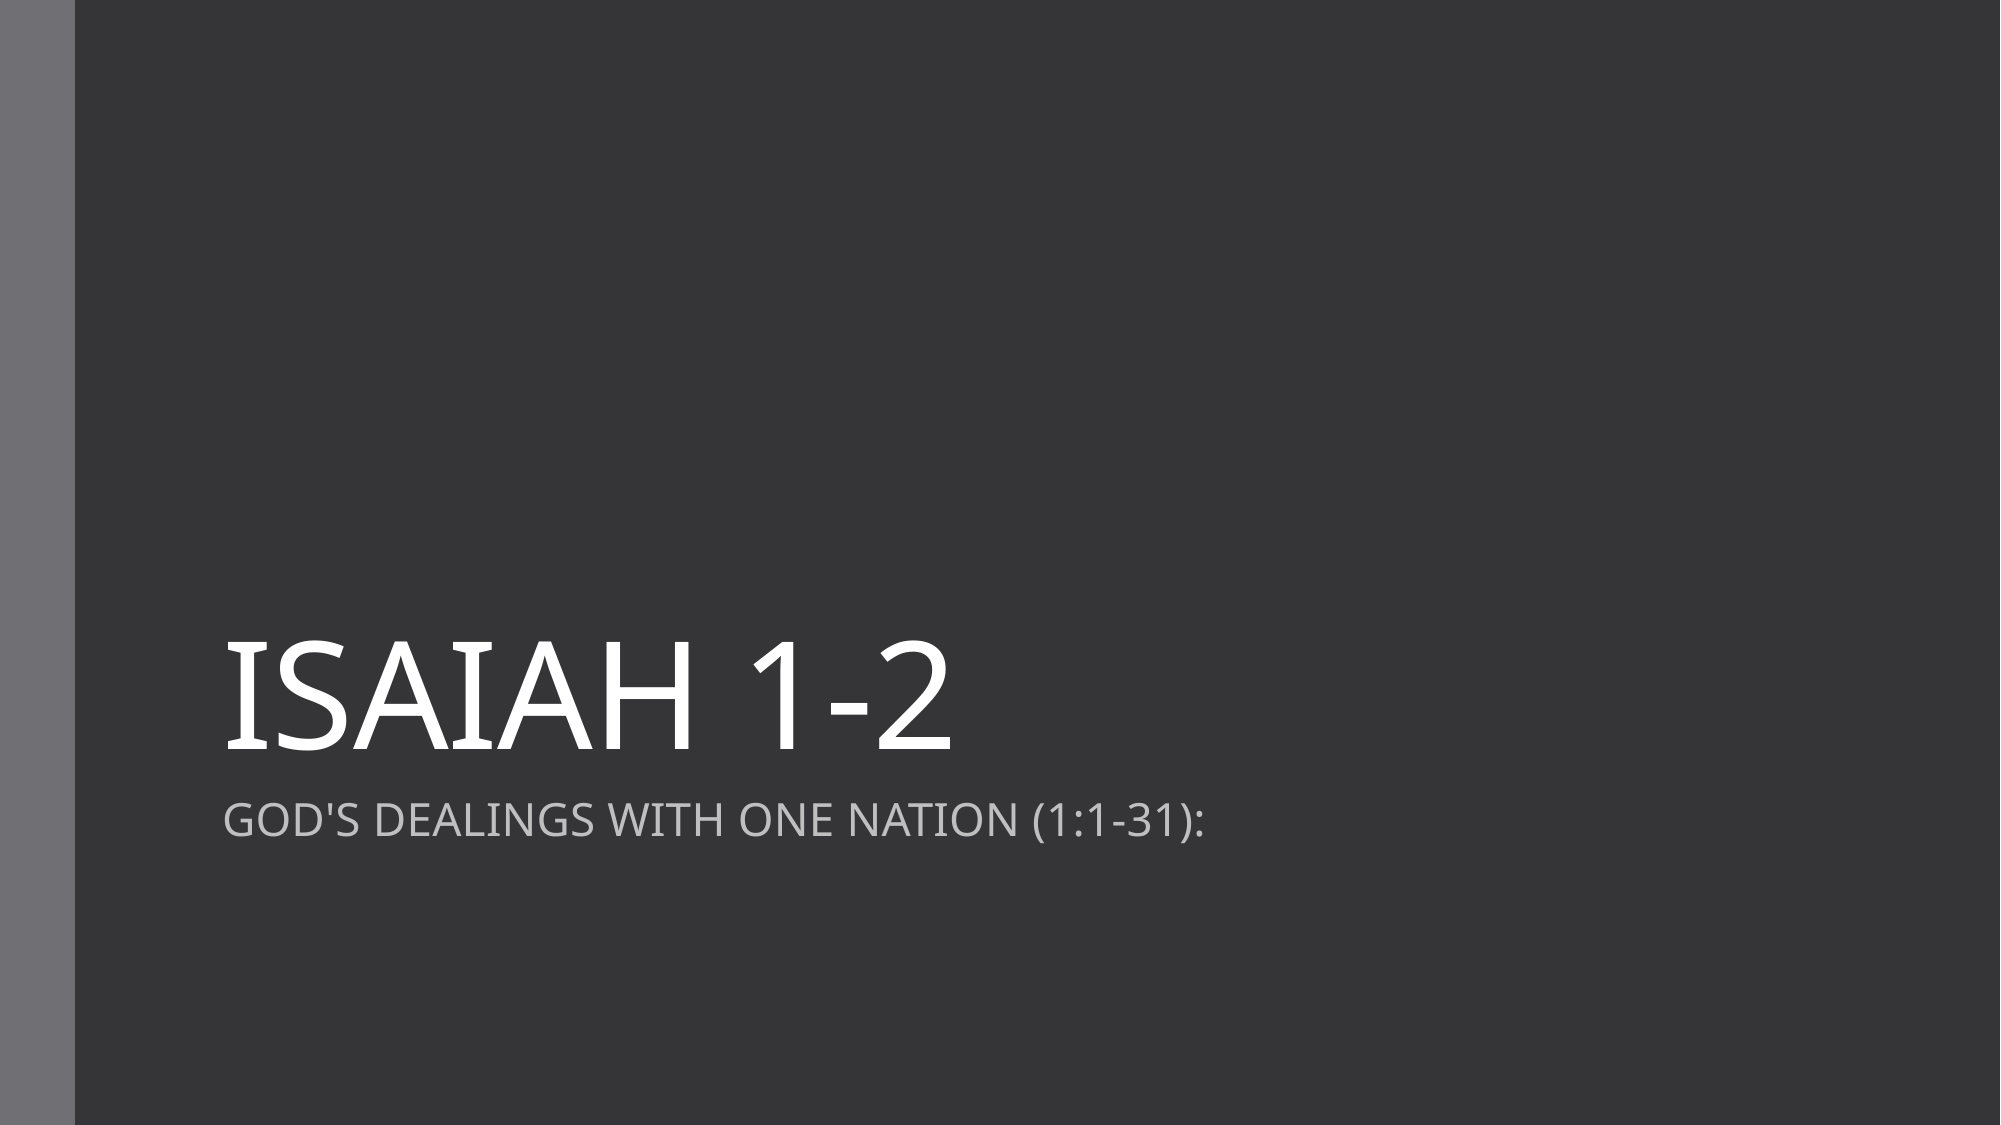

# ISAIAH 1-2
GOD'S DEALINGS WITH ONE NATION (1:1-31):